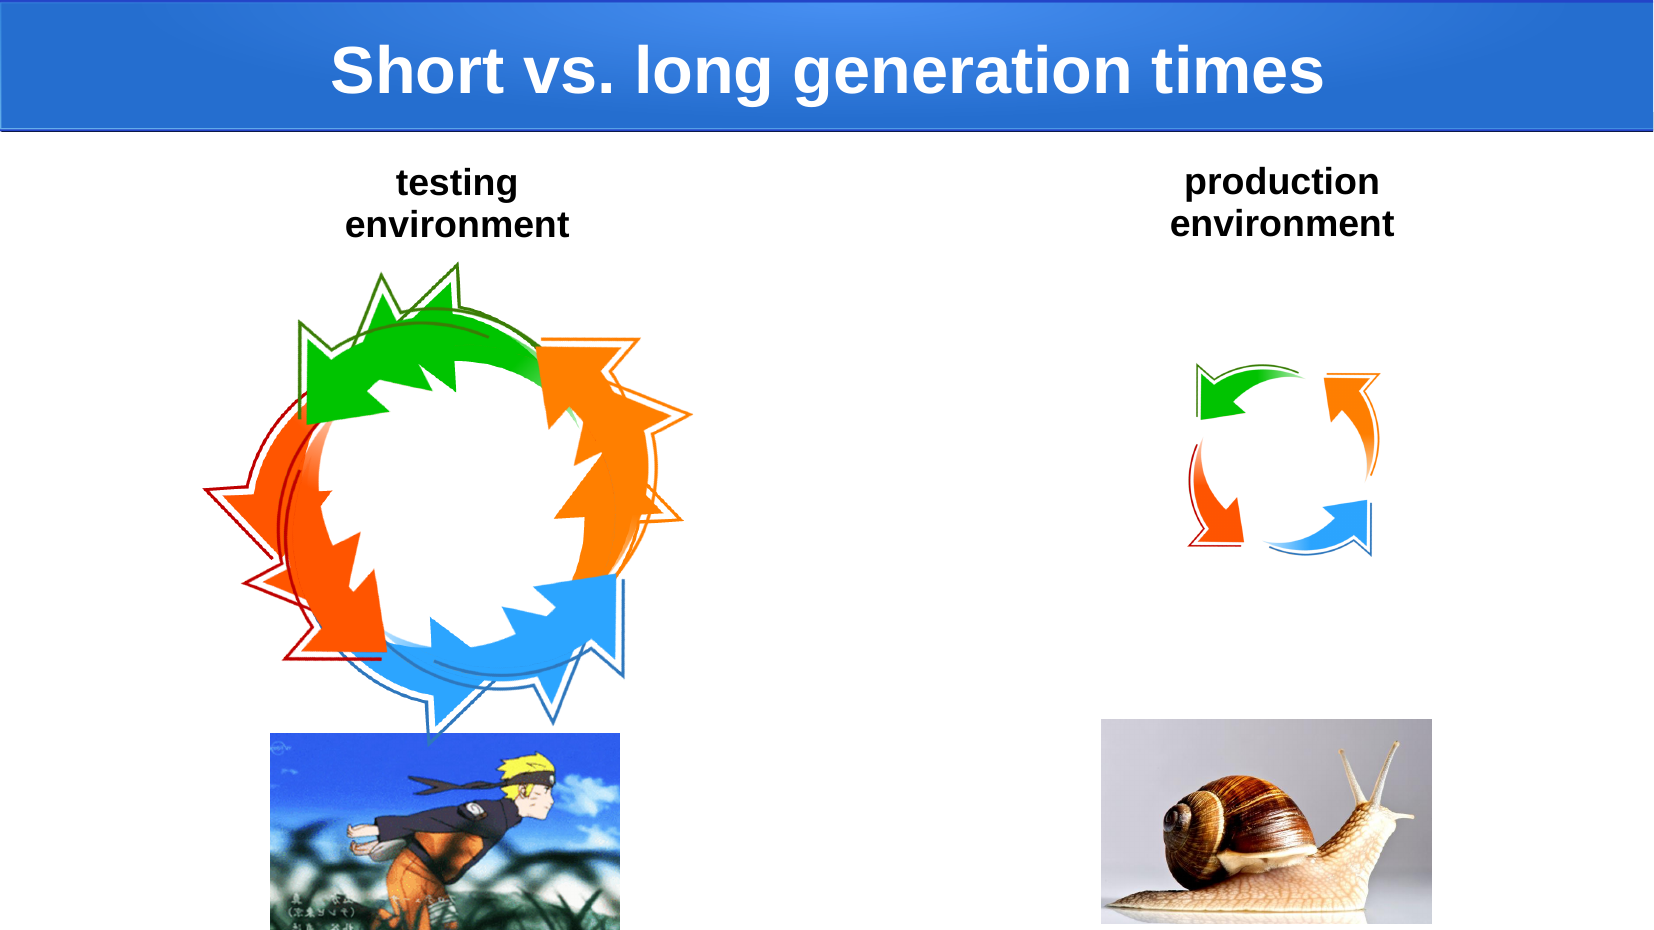

# Short vs. long generation times
production environment
testing environment